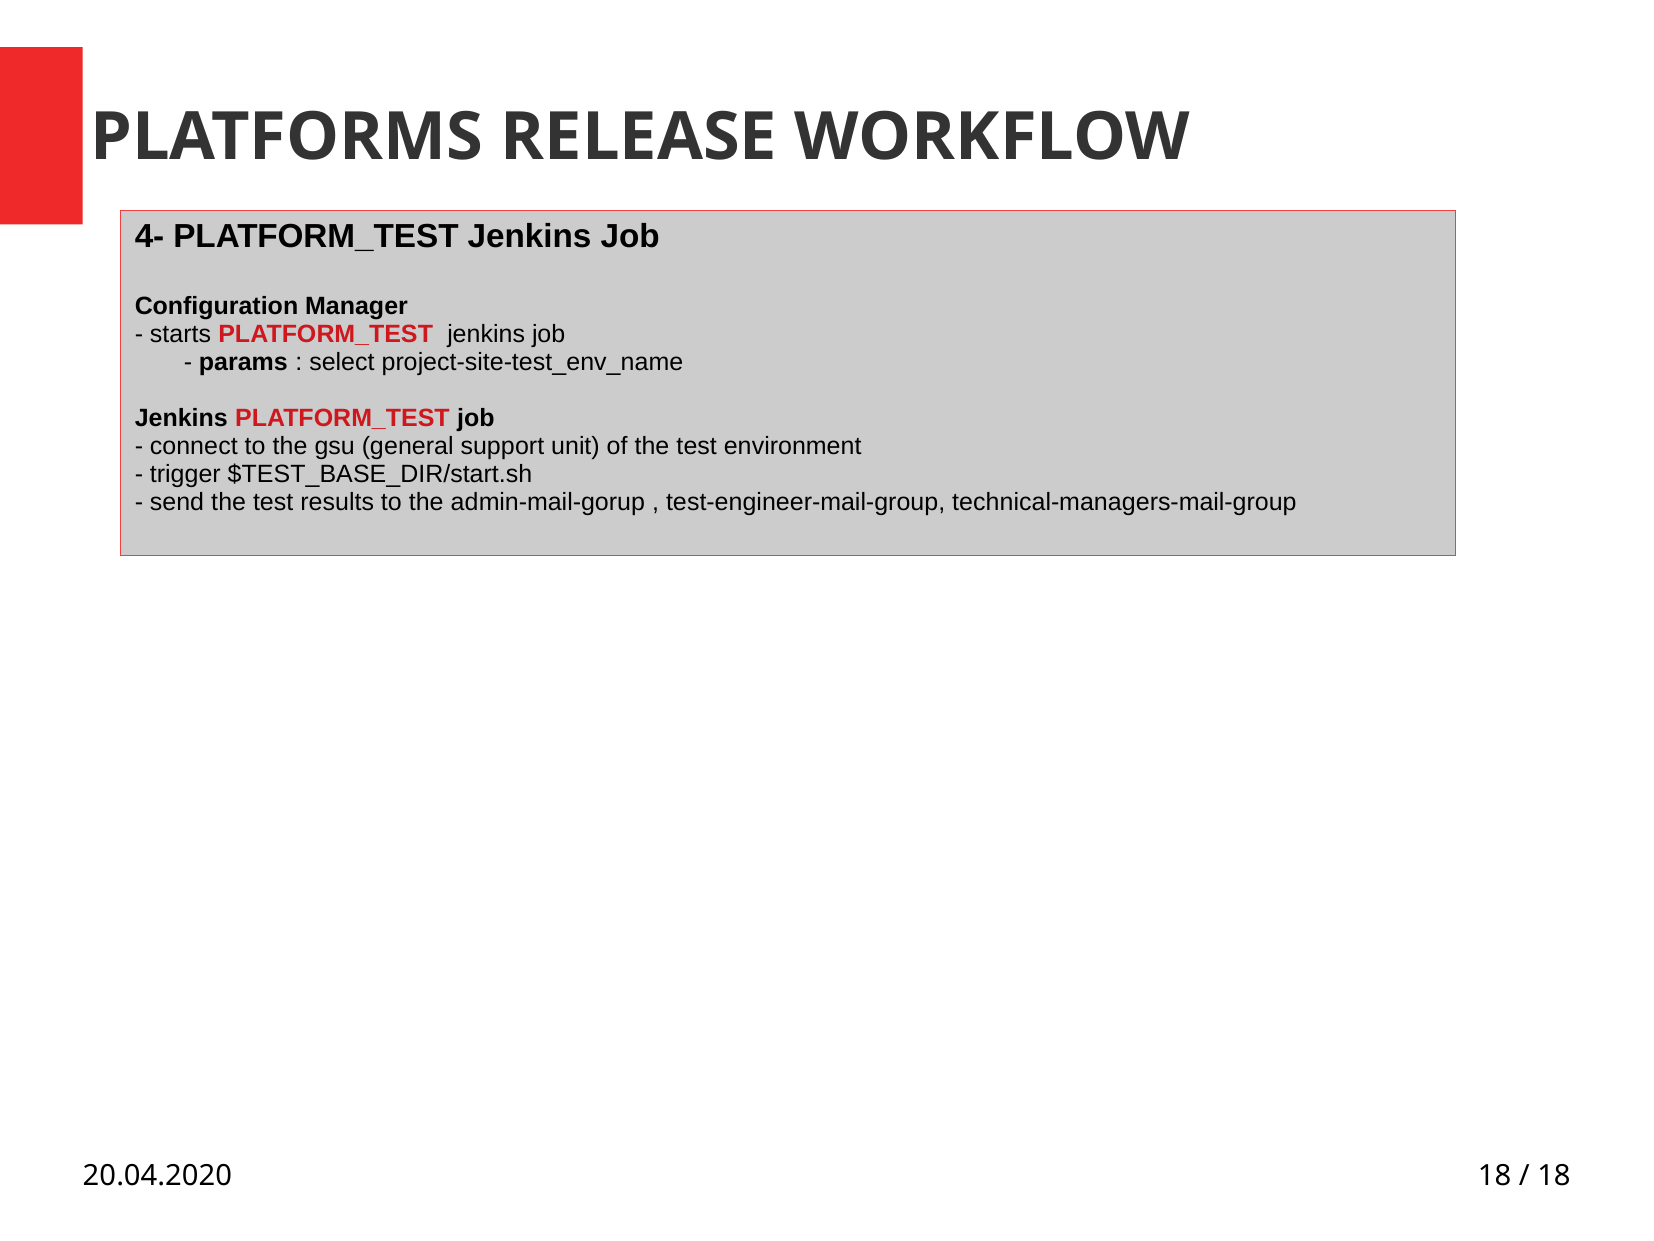

# PLATFORMS RELEASE WORKFLOW
4- PLATFORM_TEST Jenkins Job
Configuration Manager
- starts PLATFORM_TEST jenkins job
 - params : select project-site-test_env_name
Jenkins PLATFORM_TEST job
- connect to the gsu (general support unit) of the test environment
- trigger $TEST_BASE_DIR/start.sh
- send the test results to the admin-mail-gorup , test-engineer-mail-group, technical-managers-mail-group
20.04.2020
18